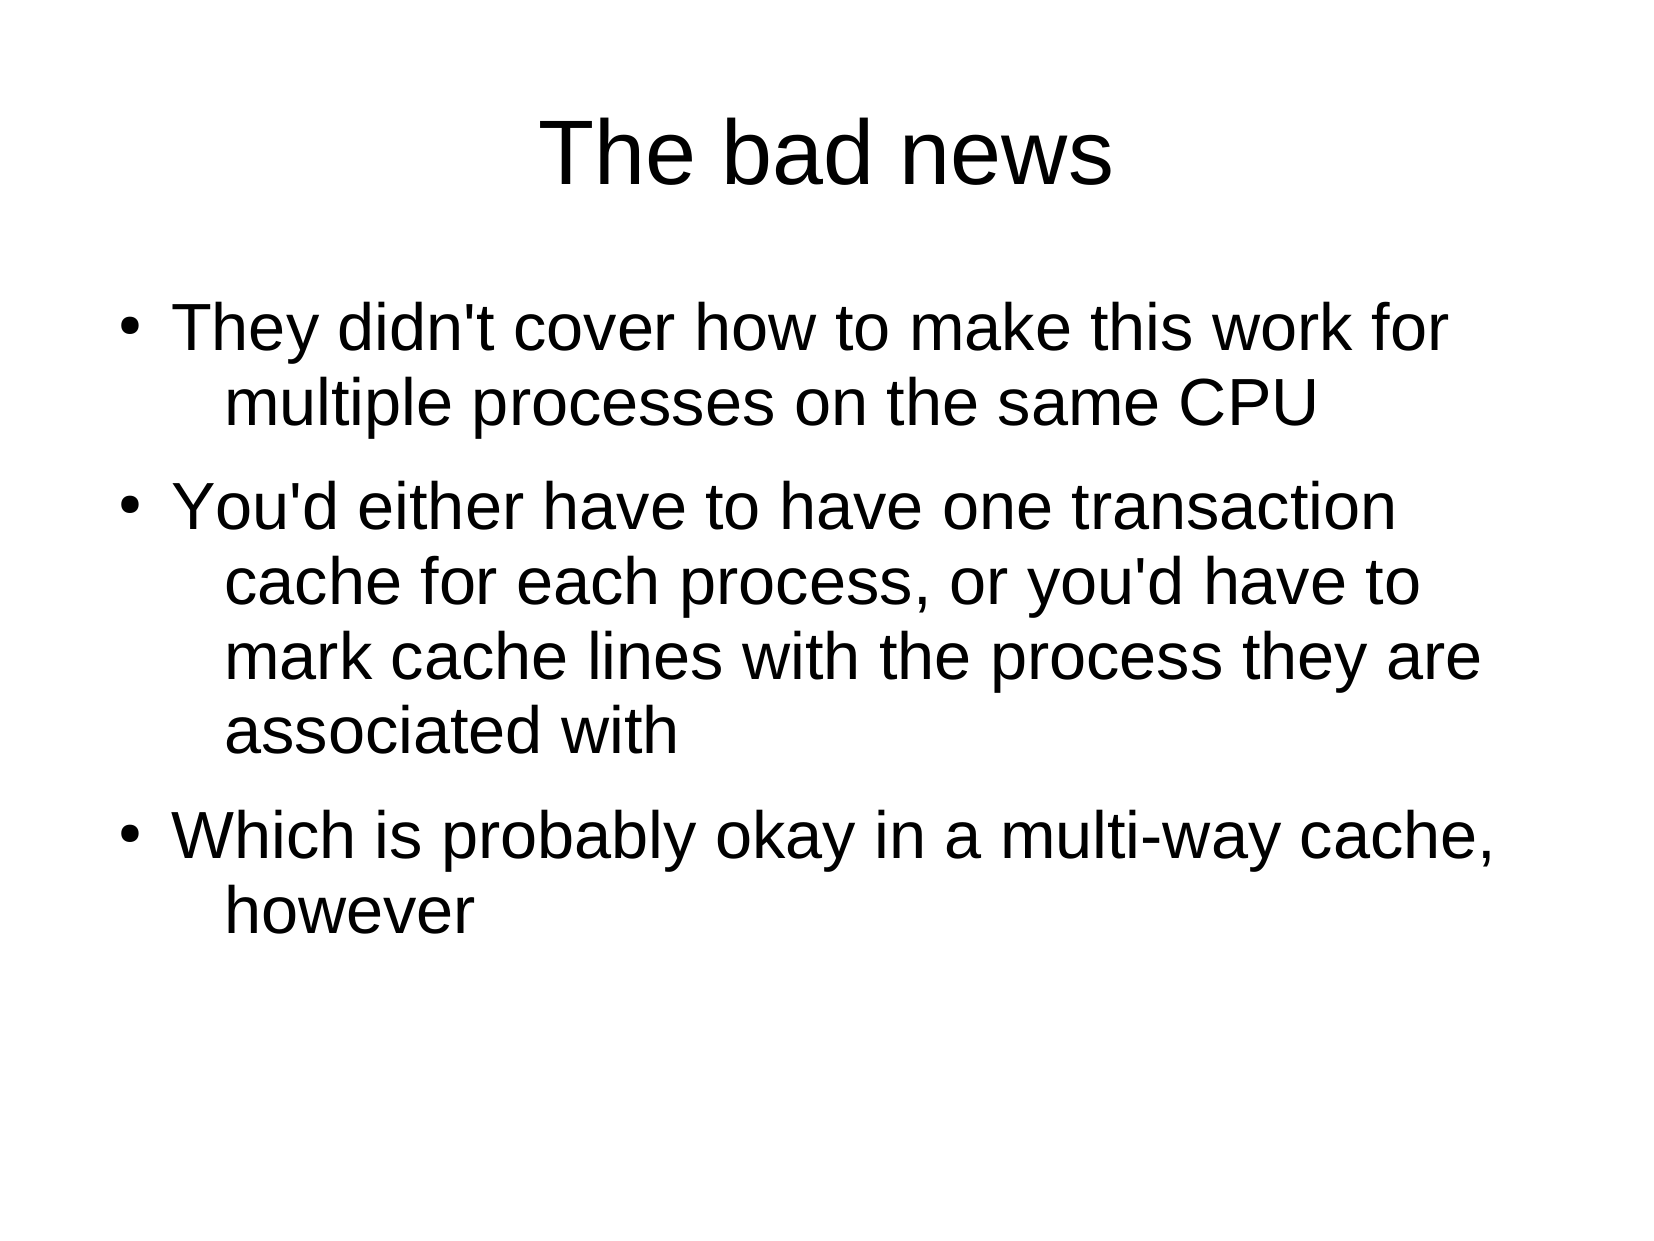

# The bad news
They didn't cover how to make this work for multiple processes on the same CPU
You'd either have to have one transaction cache for each process, or you'd have to mark cache lines with the process they are associated with
Which is probably okay in a multi-way cache, however